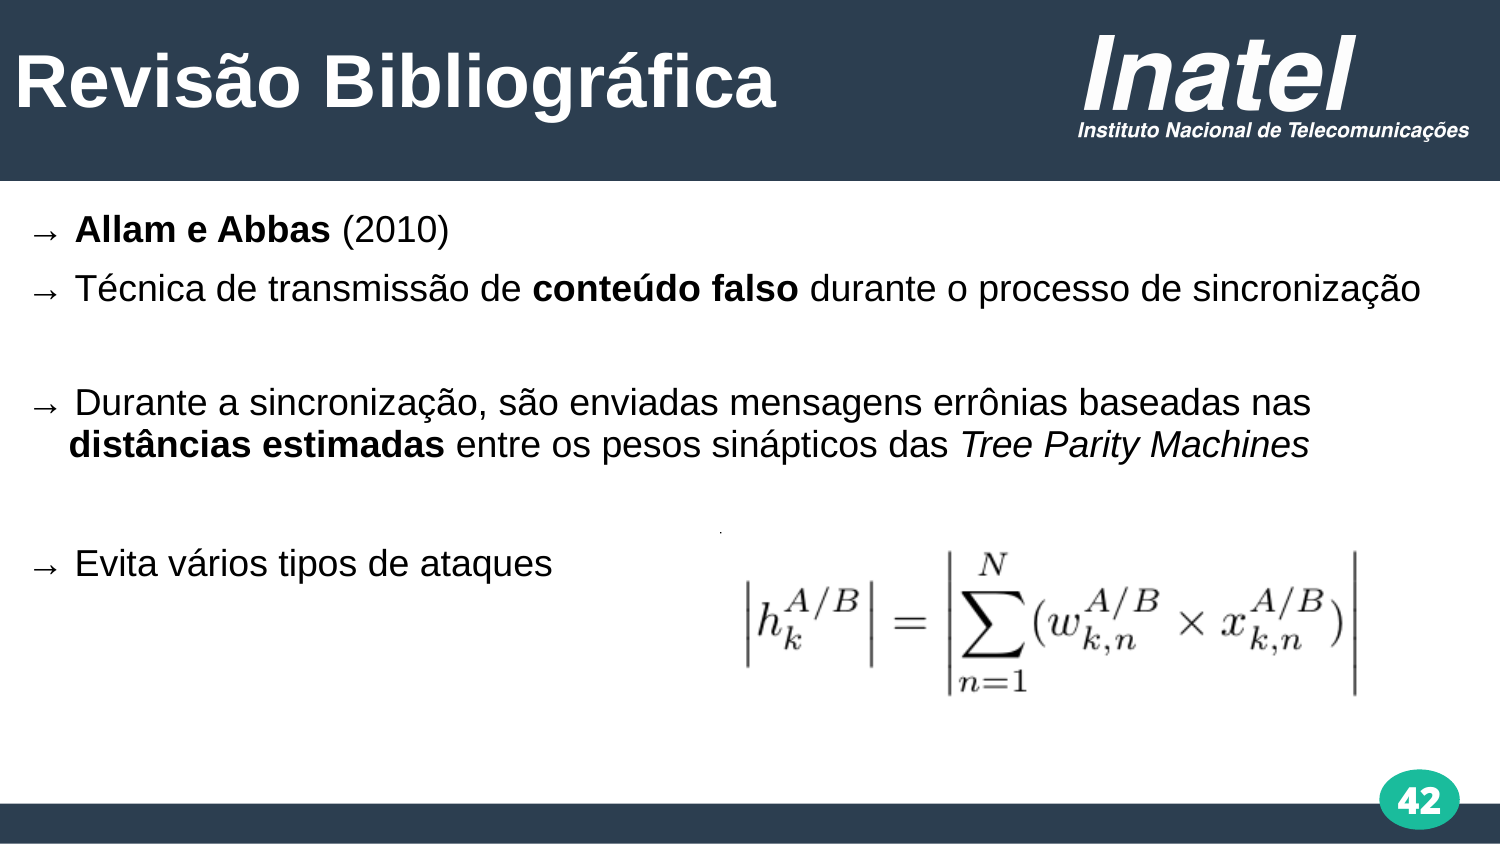

Revisão Bibliográfica
→ Allam e Abbas (2010)
→ Técnica de transmissão de conteúdo falso durante o processo de sincronização
→ Durante a sincronização, são enviadas mensagens errônias baseadas nas
 distâncias estimadas entre os pesos sinápticos das Tree Parity Machines
→ Evita vários tipos de ataques
42